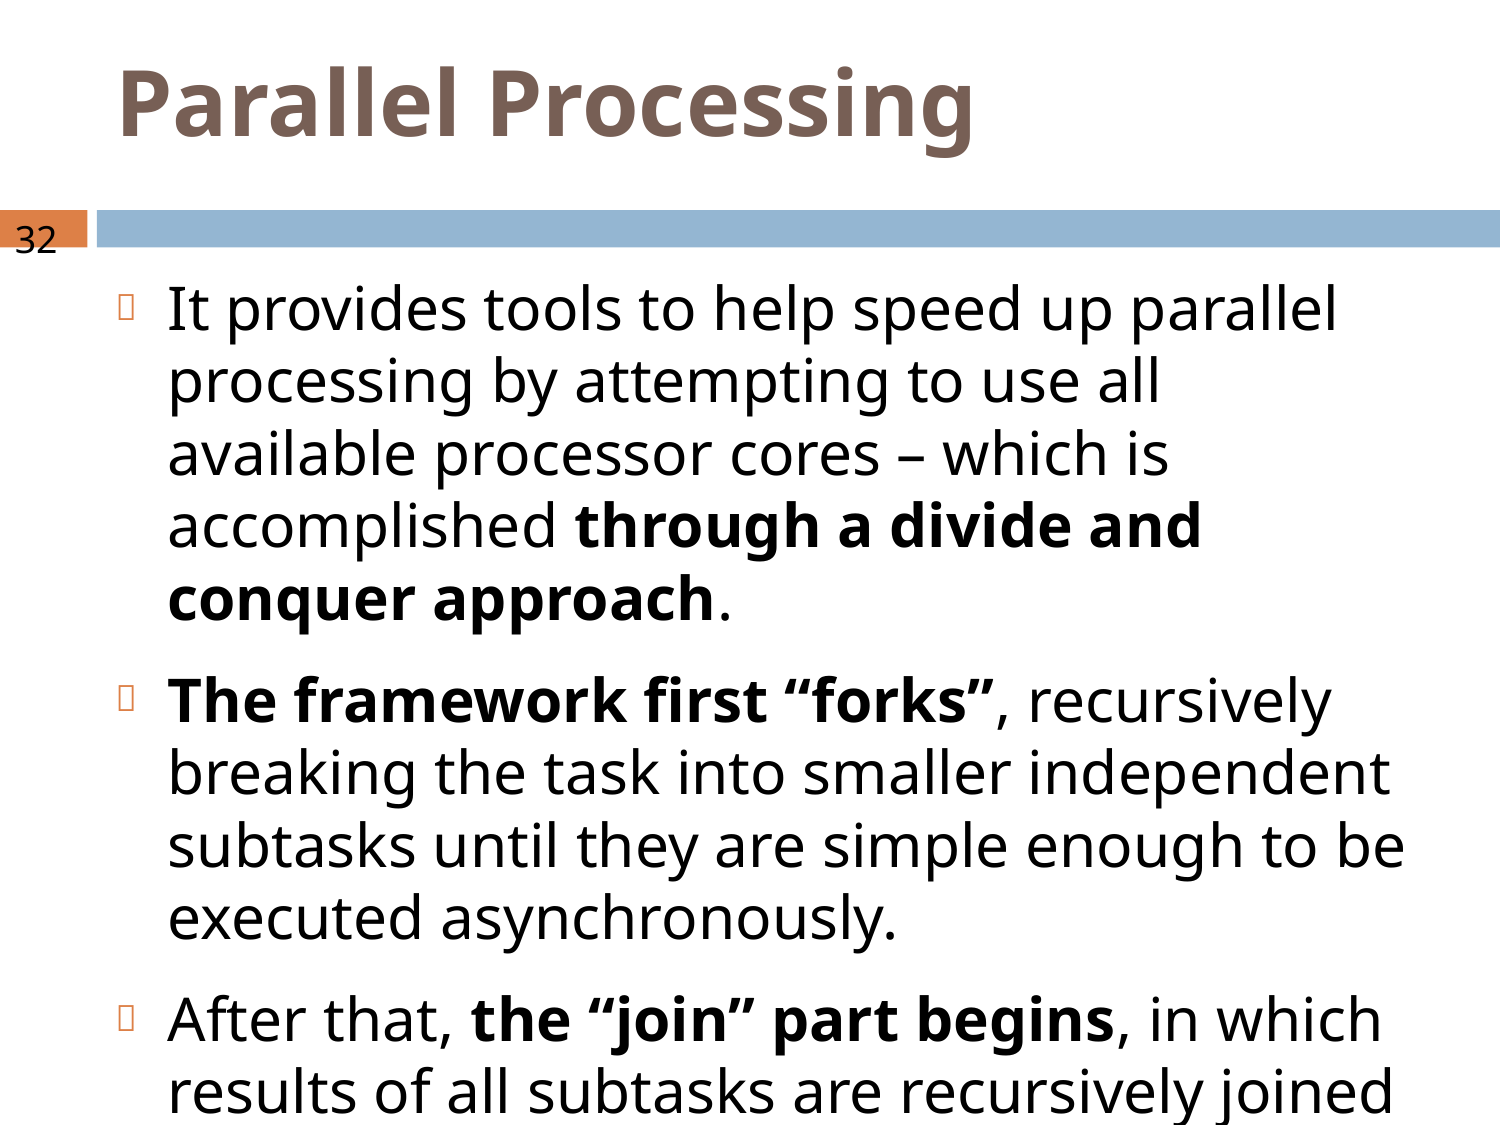

# Parallel Processing
It provides tools to help speed up parallel processing by attempting to use all available processor cores – which is accomplished through a divide and conquer approach.
The framework first “forks”, recursively breaking the task into smaller independent subtasks until they are simple enough to be executed asynchronously.
After that, the “join” part begins, in which results of all subtasks are recursively joined into a single result, or in the case of a task which returns void, the program simply waits until every subtask is executed.